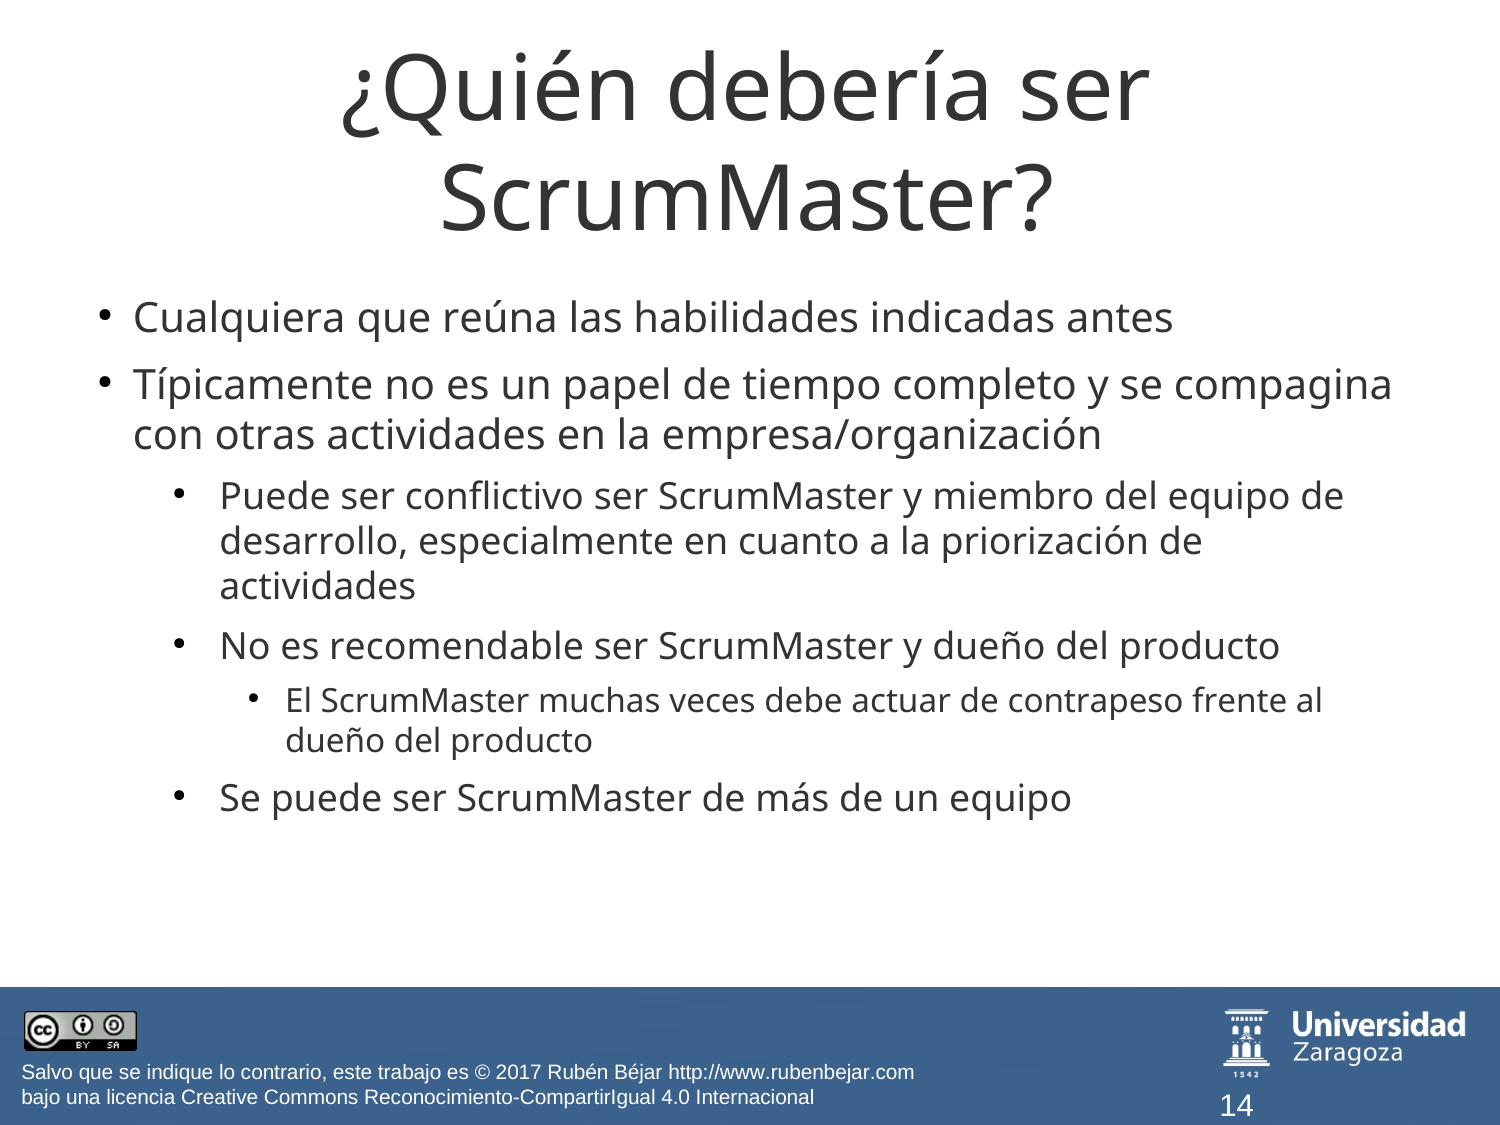

# ¿Quién debería ser ScrumMaster?
Cualquiera que reúna las habilidades indicadas antes
Típicamente no es un papel de tiempo completo y se compagina con otras actividades en la empresa/organización
Puede ser conflictivo ser ScrumMaster y miembro del equipo de desarrollo, especialmente en cuanto a la priorización de actividades
No es recomendable ser ScrumMaster y dueño del producto
El ScrumMaster muchas veces debe actuar de contrapeso frente al dueño del producto
Se puede ser ScrumMaster de más de un equipo